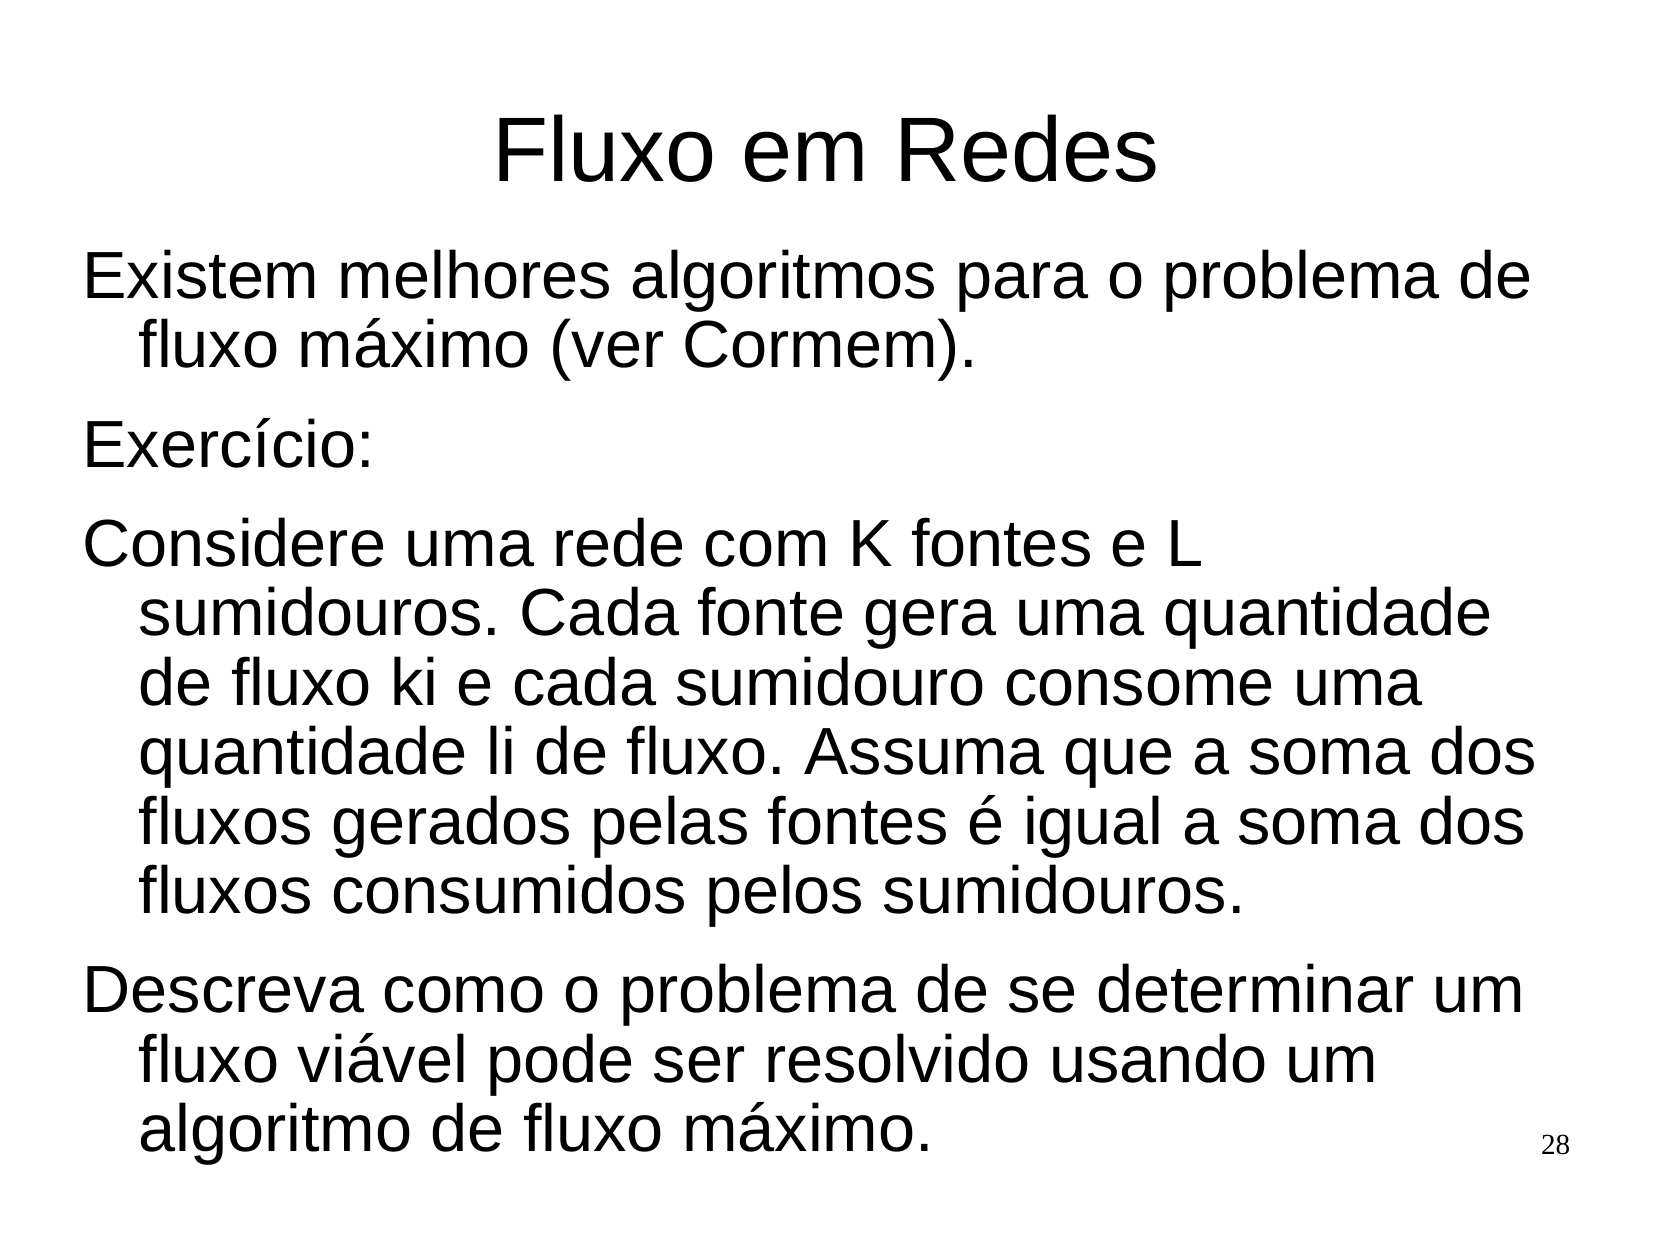

# Fluxo em Redes
Existem melhores algoritmos para o problema de fluxo máximo (ver Cormem).
Exercício:
Considere uma rede com K fontes e L sumidouros. Cada fonte gera uma quantidade de fluxo ki e cada sumidouro consome uma quantidade li de fluxo. Assuma que a soma dos fluxos gerados pelas fontes é igual a soma dos fluxos consumidos pelos sumidouros.
Descreva como o problema de se determinar um fluxo viável pode ser resolvido usando um algoritmo de fluxo máximo.
28